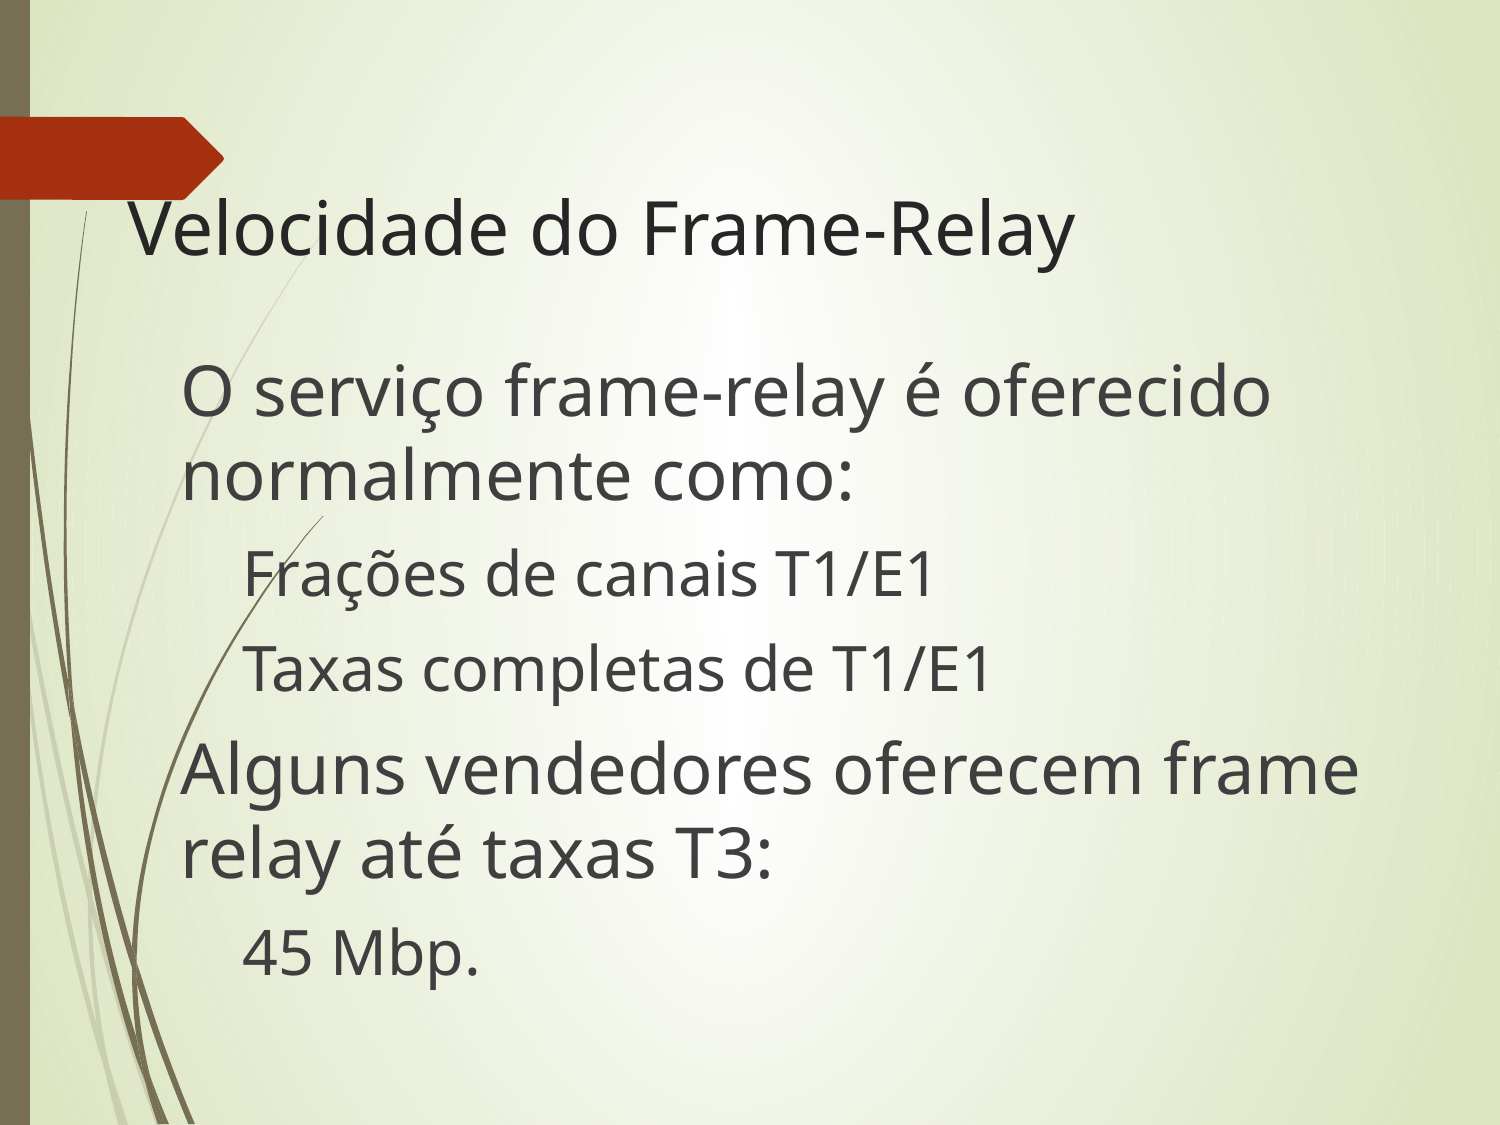

# Velocidade do Frame-Relay
O serviço frame-relay é oferecido normalmente como:
Frações de canais T1/E1
Taxas completas de T1/E1
Alguns vendedores oferecem frame relay até taxas T3:
45 Mbp.